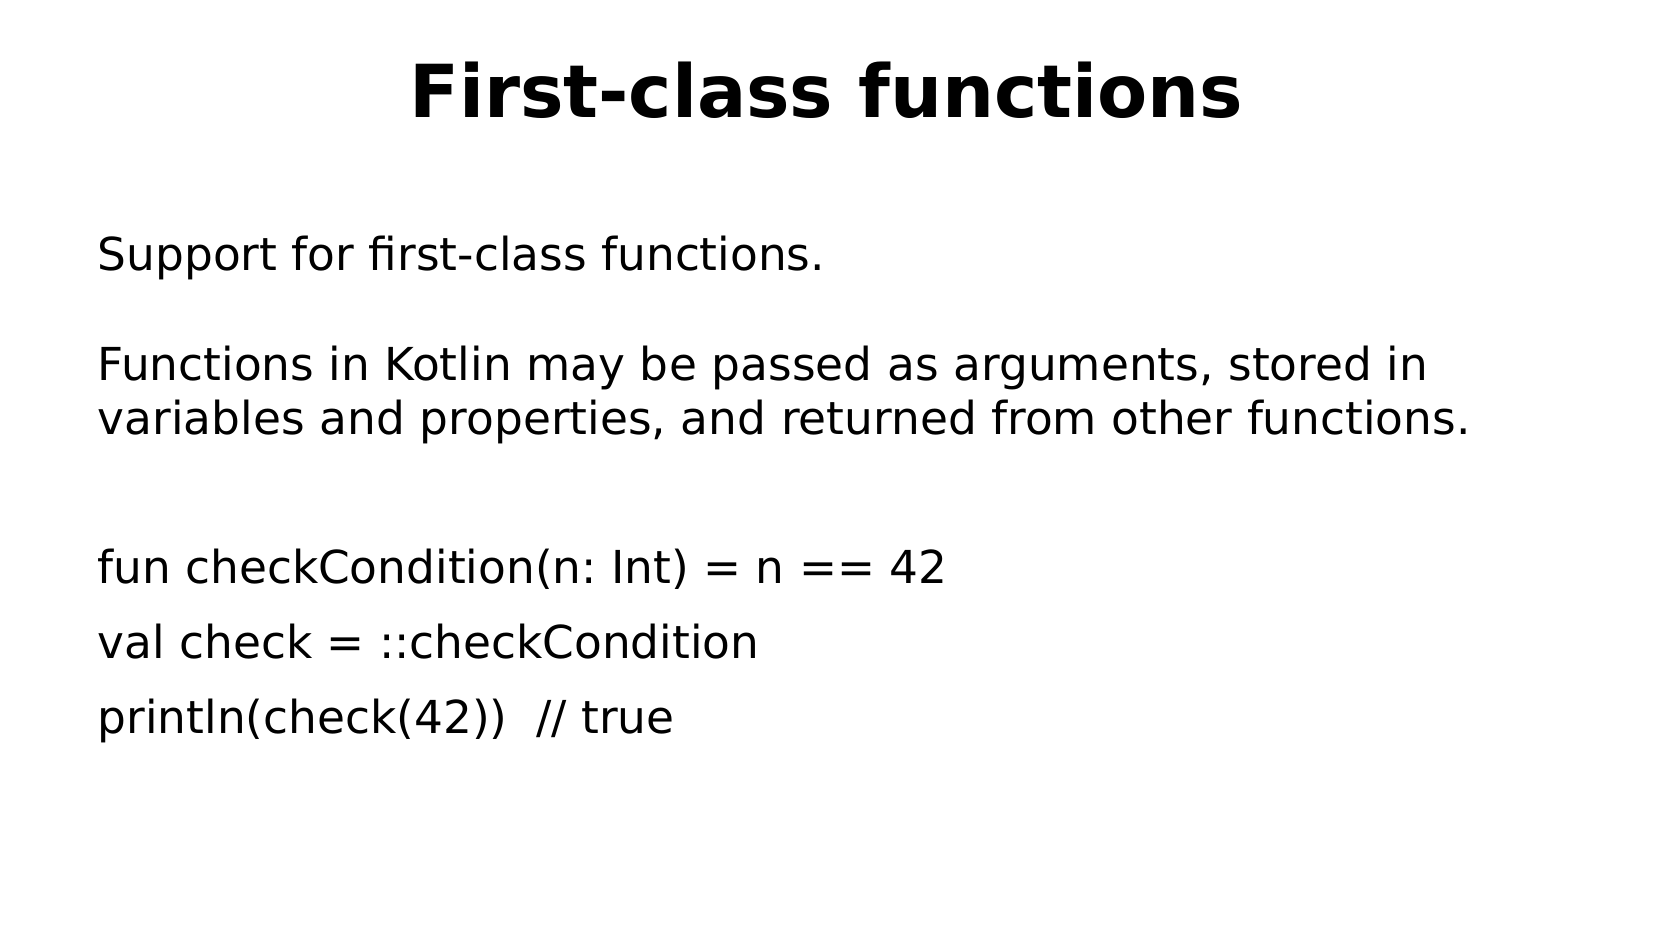

# First-class functions
Support for first-class functions.
Functions in Kotlin may be passed as arguments, stored in variables and properties, and returned from other functions.
fun checkCondition(n: Int) = n == 42
val check = ::checkCondition
println(check(42)) // true